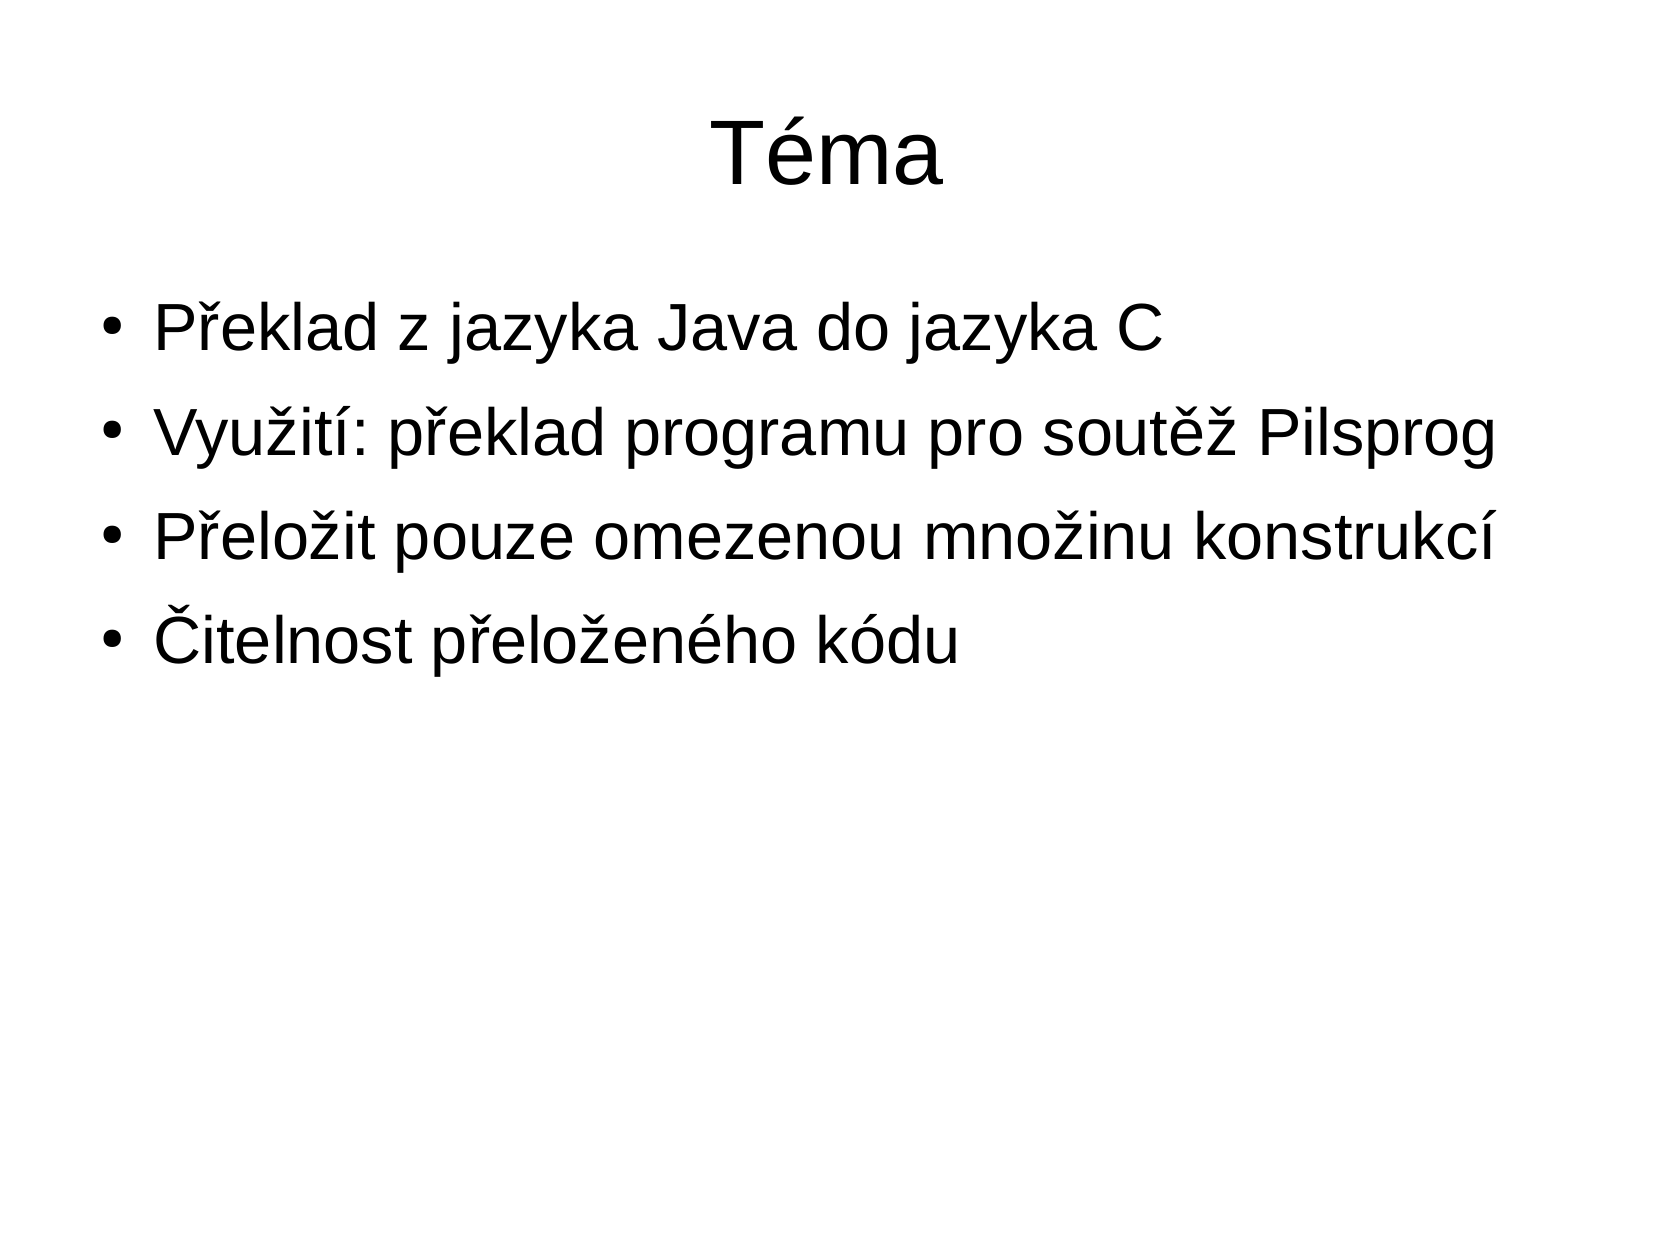

# Téma
Překlad z jazyka Java do jazyka C
Využití: překlad programu pro soutěž Pilsprog
Přeložit pouze omezenou množinu konstrukcí
Čitelnost přeloženého kódu